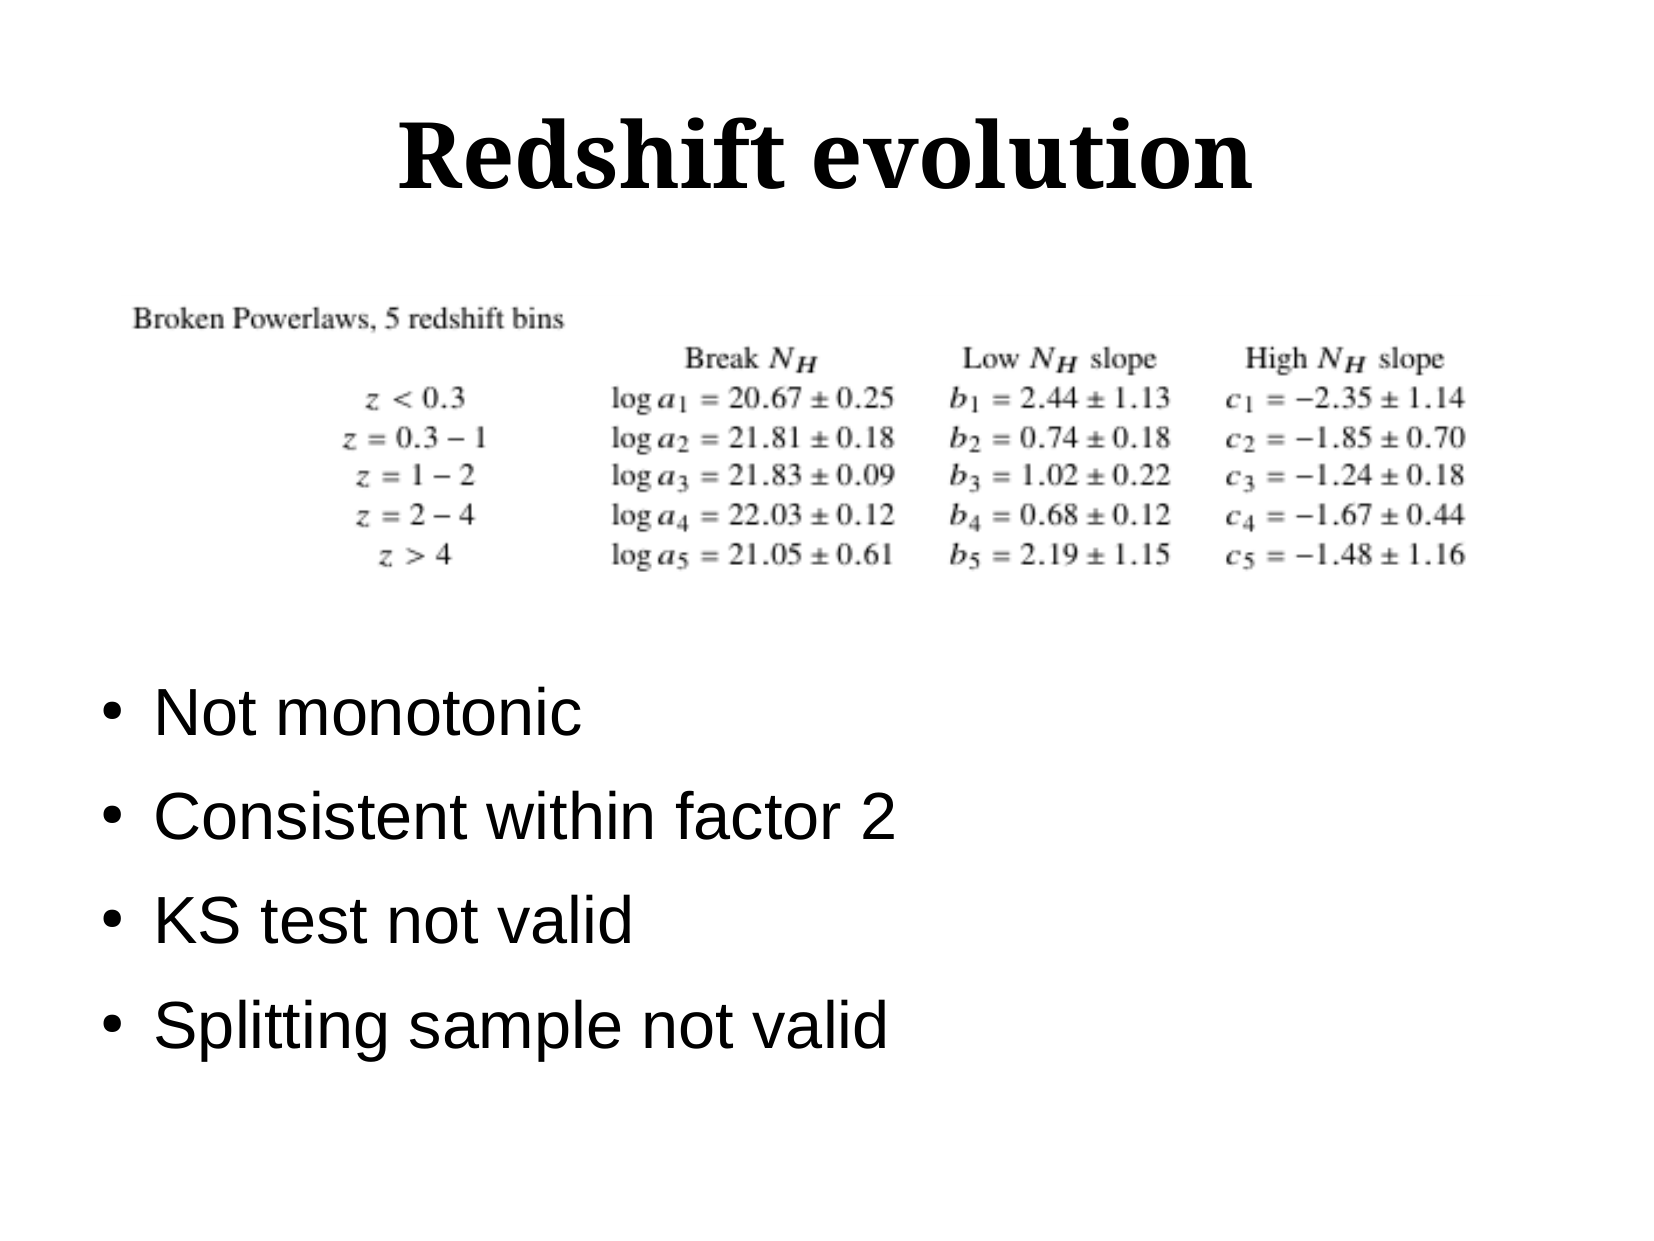

# Redshift evolution
Not monotonic
Consistent within factor 2
KS test not valid
Splitting sample not valid